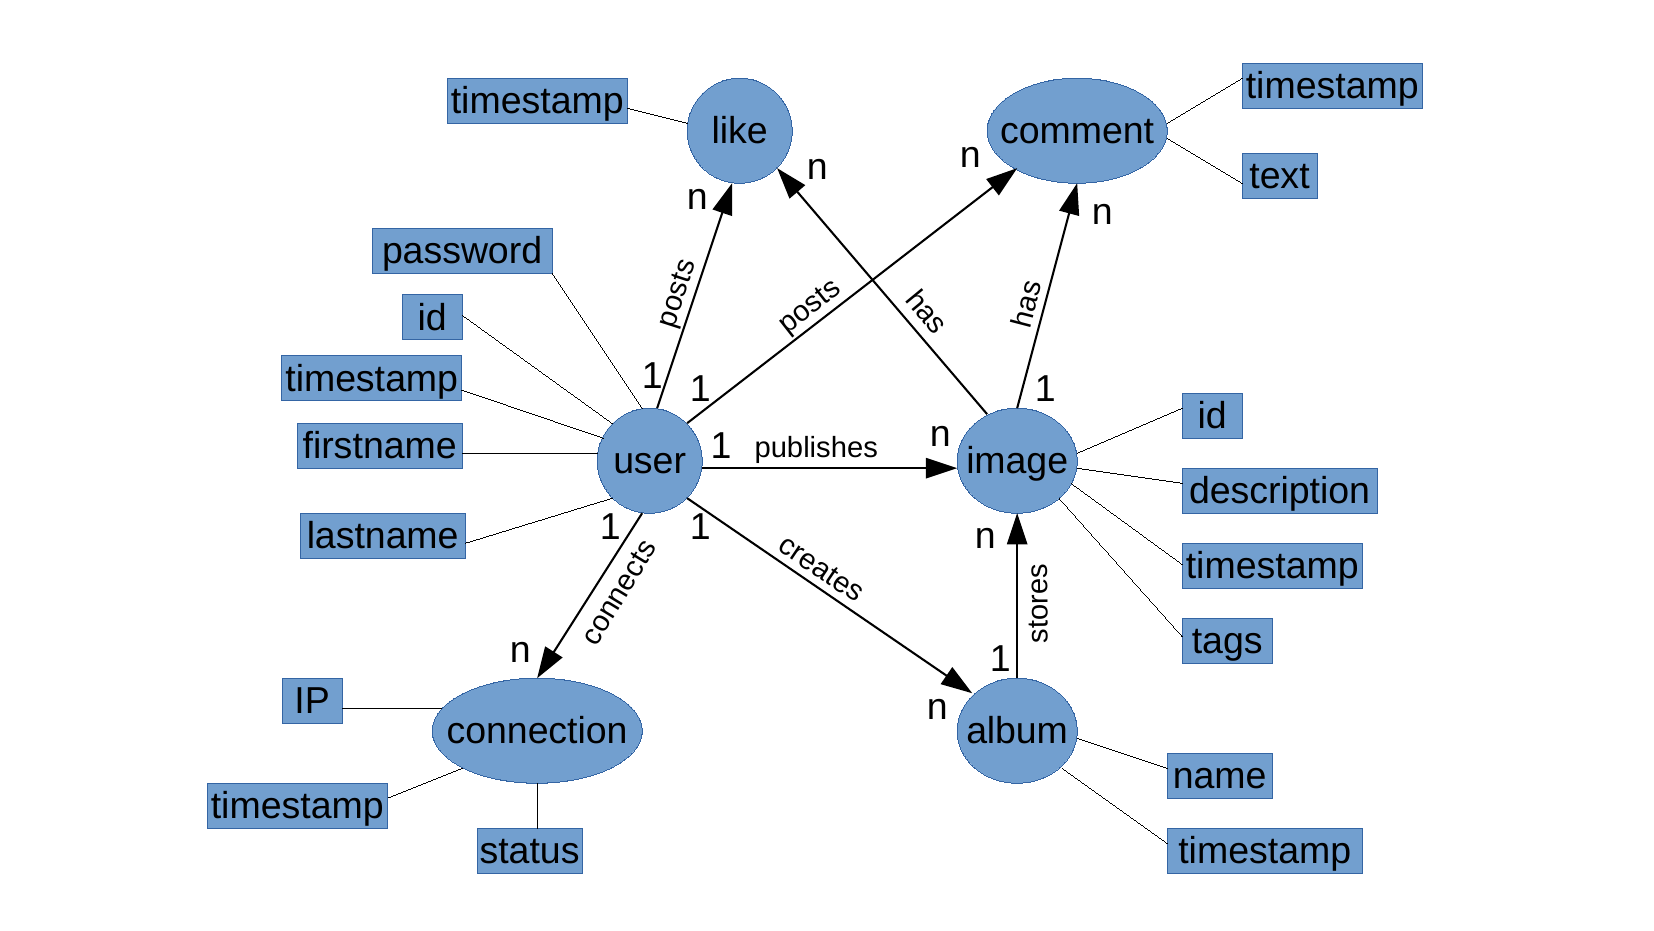

timestamp
timestamp
like
comment
n
n
text
n
n
password
posts
has
posts
has
id
1
timestamp
1
1
id
id
n
user
image
1
firstname
publishes
description
description
1
1
n
lastname
timestamp
creates
connects
stores
tags
n
1
IP
connection
n
album
name
timestamp
timestamp
timestamp
status
timestamp